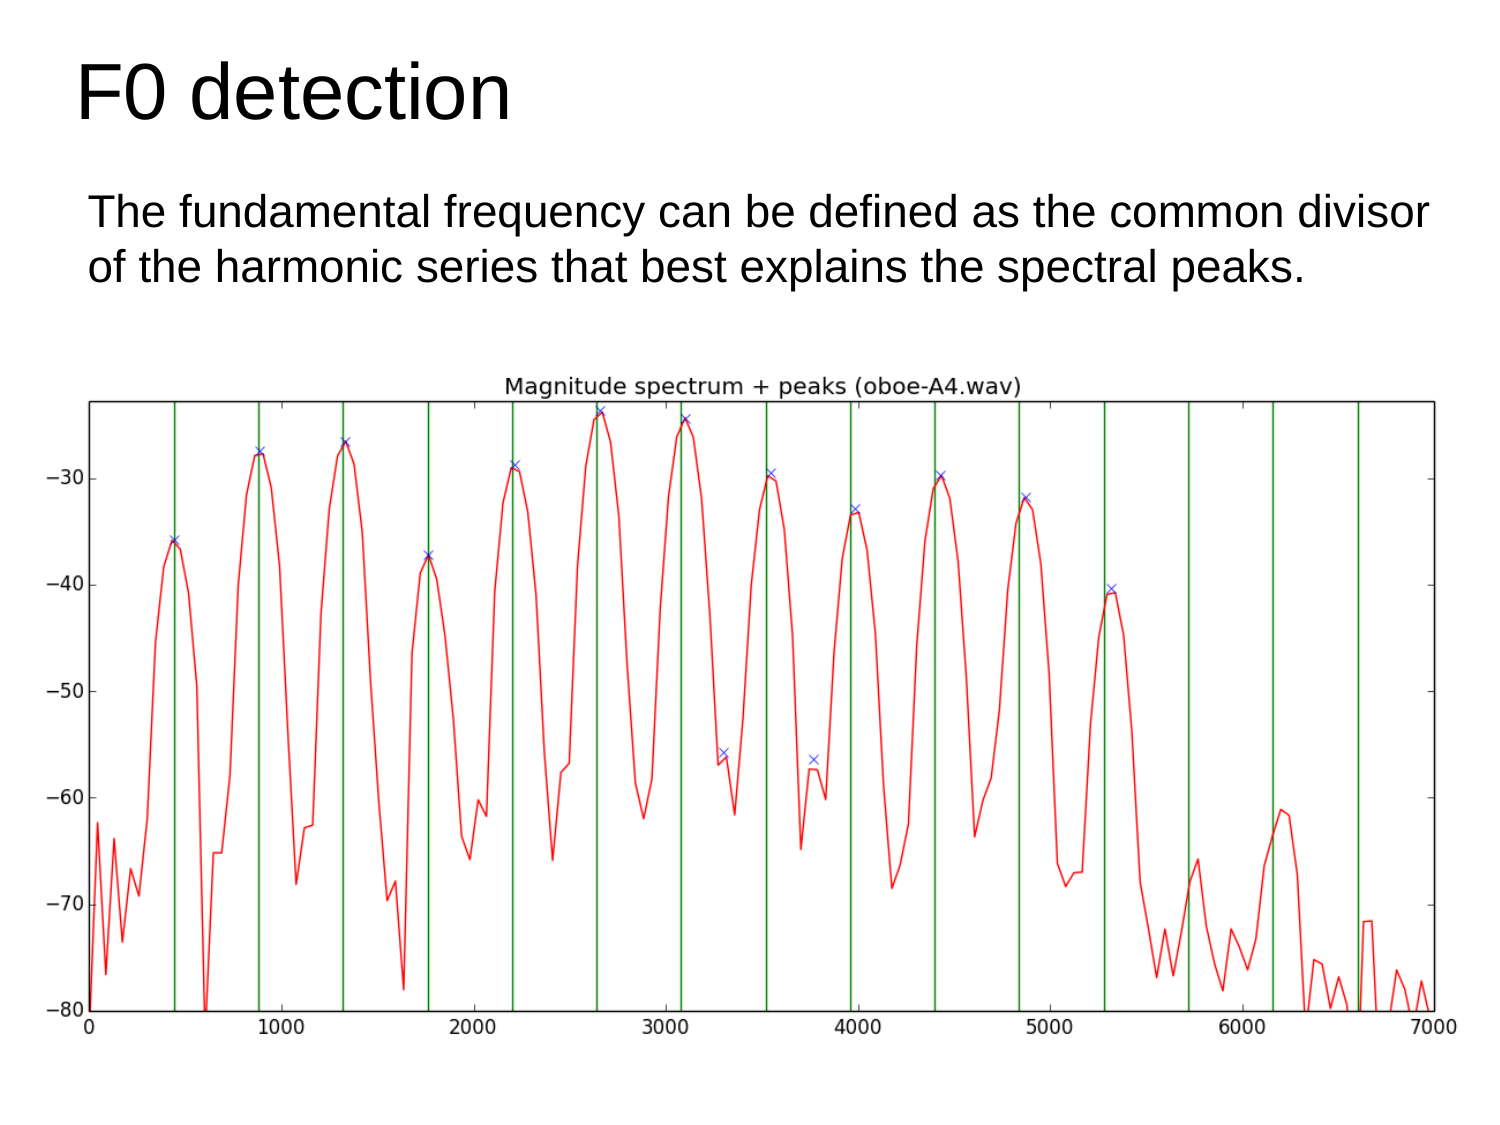

# F0 detection
The fundamental frequency can be defined as the common divisor of the harmonic series that best explains the spectral peaks.